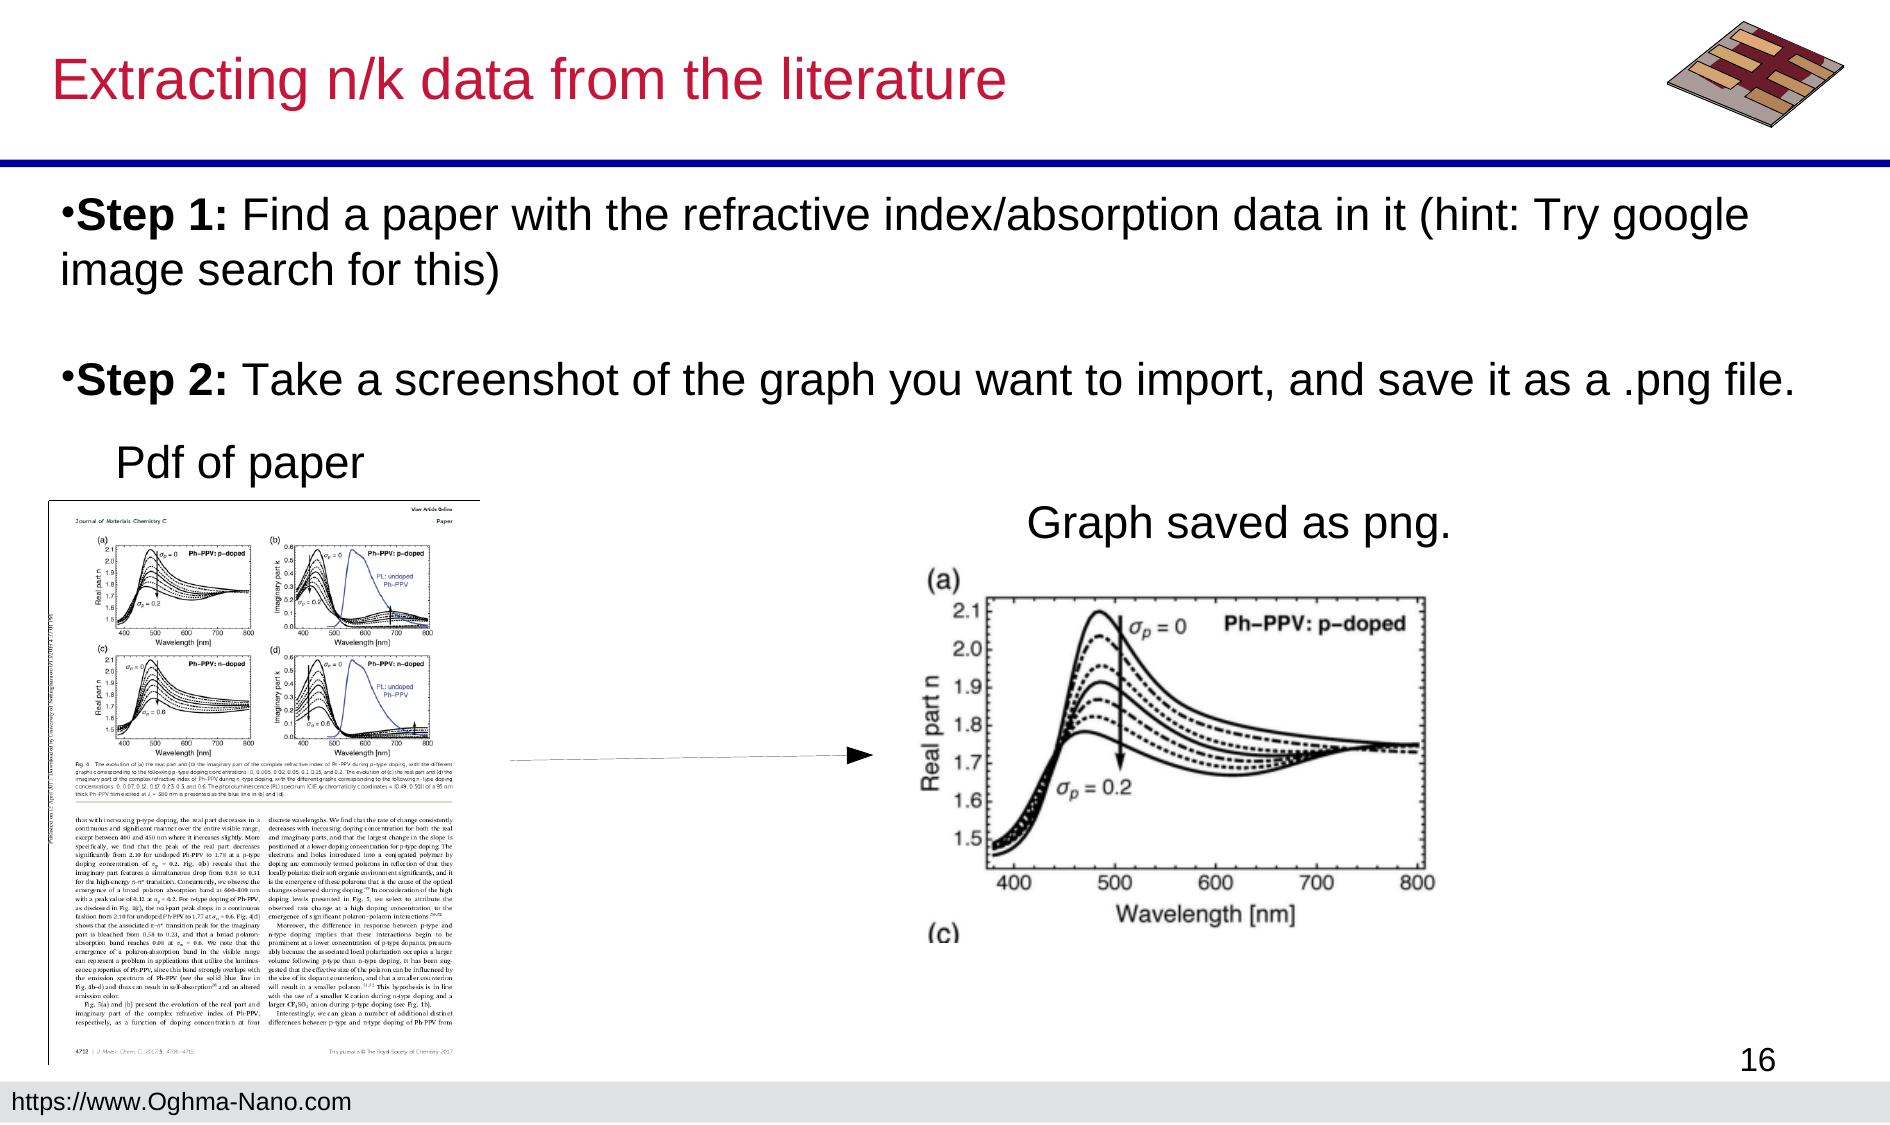

# Extracting n/k data from the literature
Step 1: Find a paper with the refractive index/absorption data in it (hint: Try google image search for this)
Step 2: Take a screenshot of the graph you want to import, and save it as a .png file.
Pdf of paper
Graph saved as png.